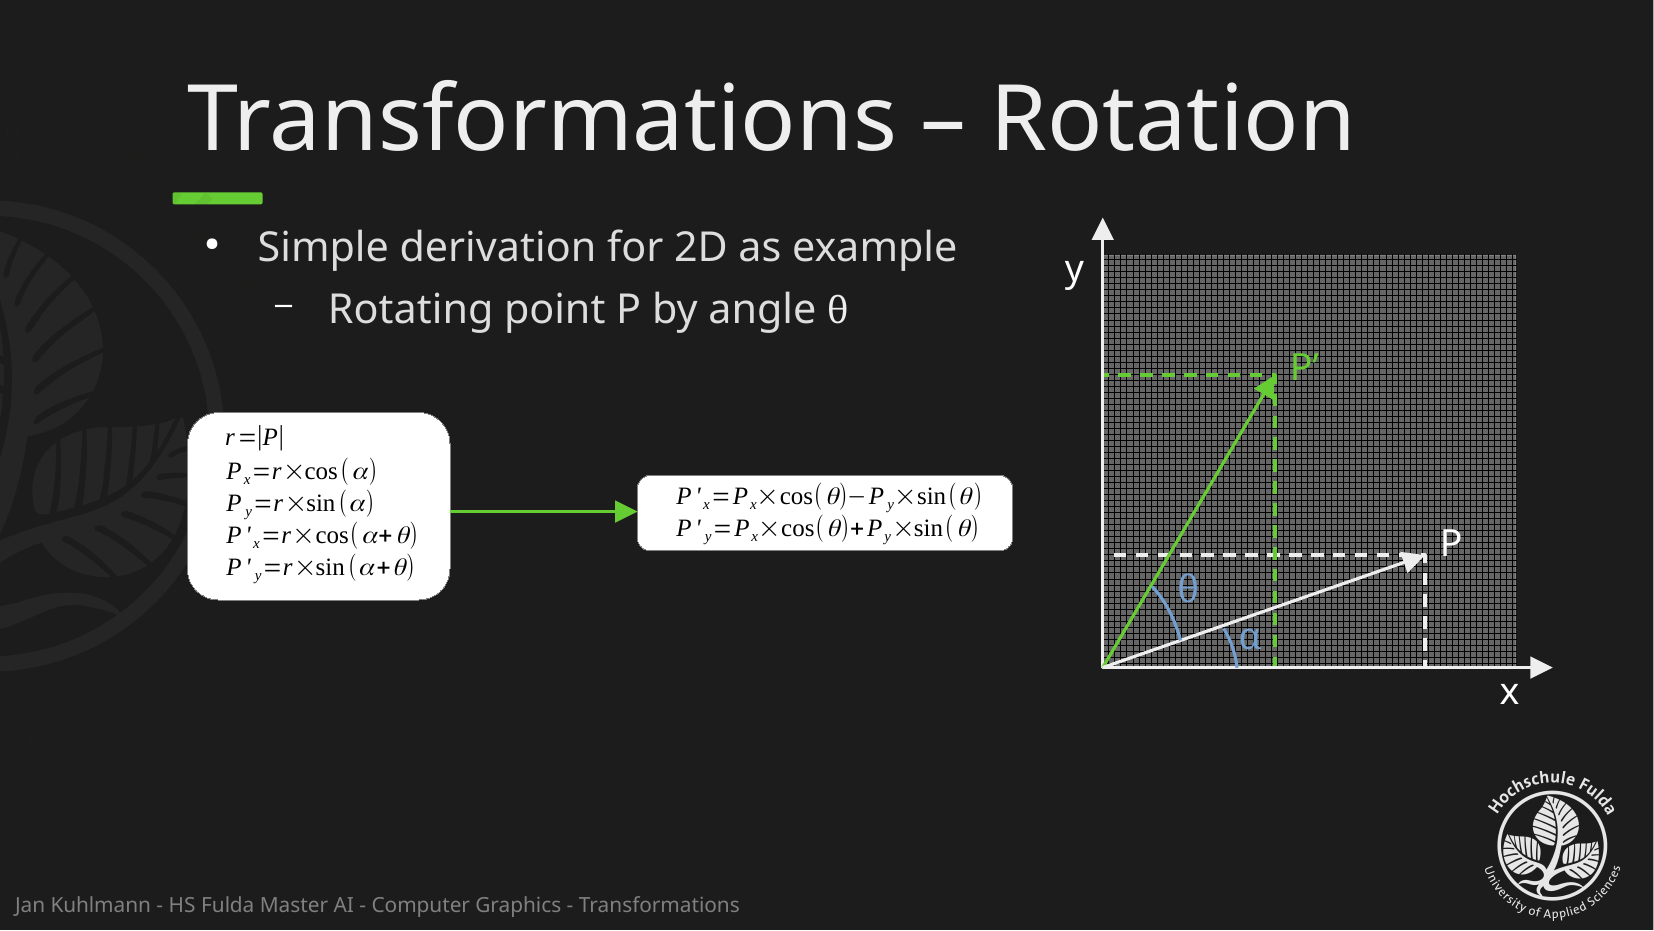

# Transformations – Rotation
Simple derivation for 2D as example
Rotating point P by angle θ
y
P’
P
θ
α
x
Jan Kuhlmann - HS Fulda Master AI - Computer Graphics - Transformations